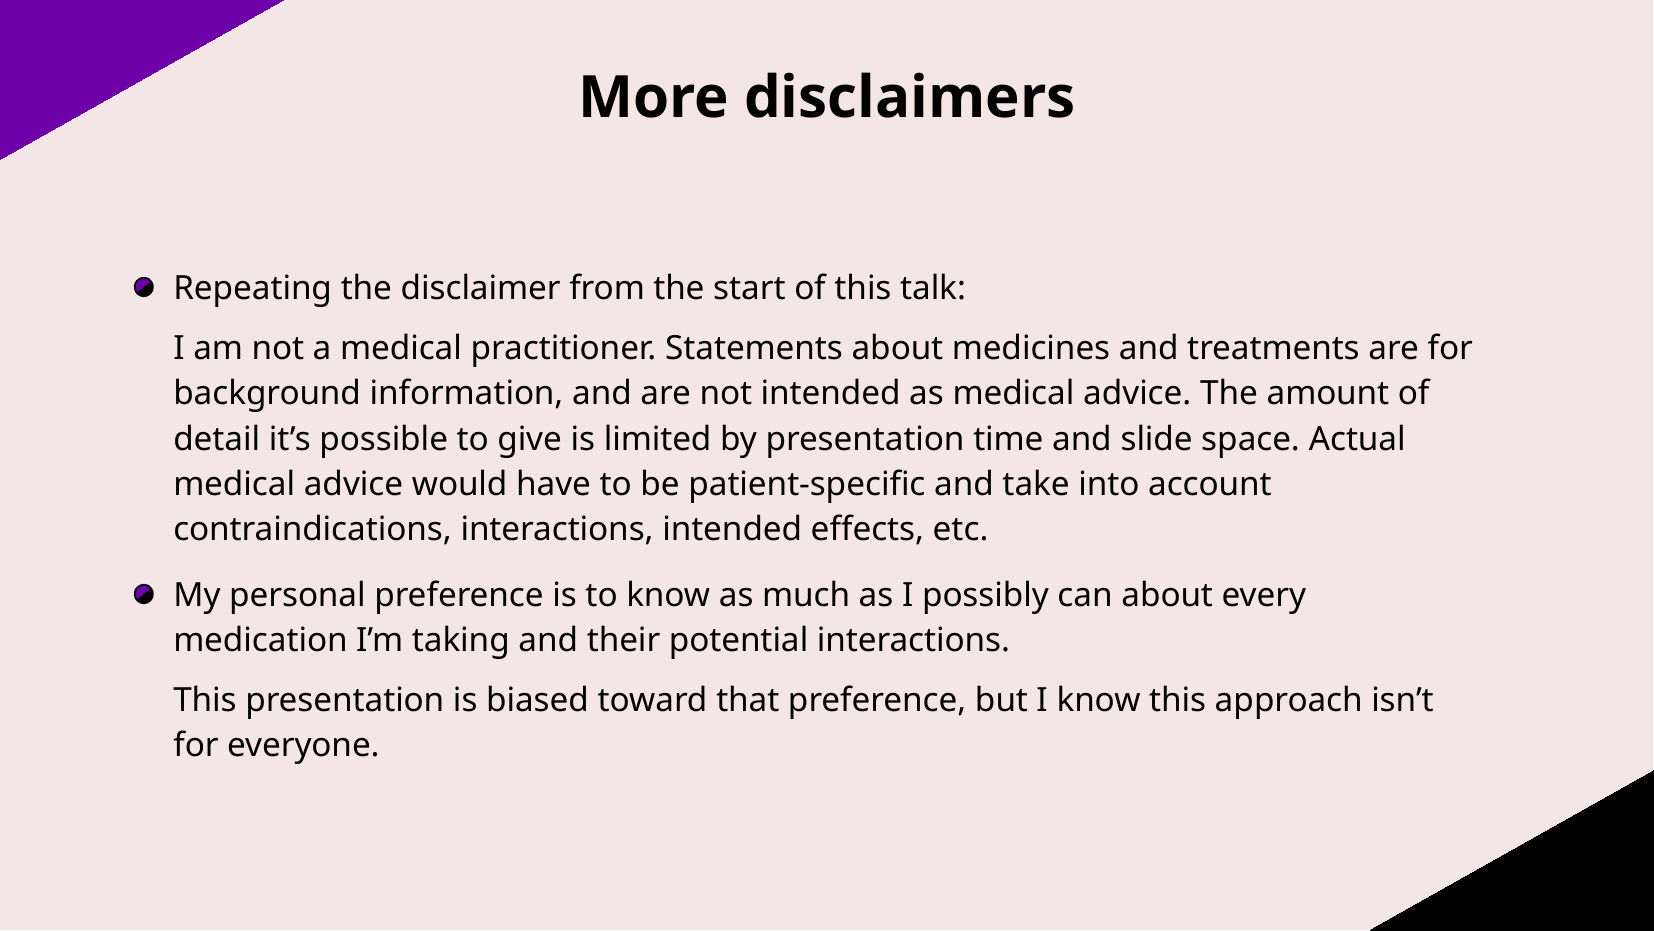

# More disclaimers
Repeating the disclaimer from the start of this talk:
I am not a medical practitioner. Statements about medicines and treatments are for background information, and are not intended as medical advice. The amount of detail it’s possible to give is limited by presentation time and slide space. Actual medical advice would have to be patient-specific and take into account contraindications, interactions, intended effects, etc.
My personal preference is to know as much as I possibly can about every medication I’m taking and their potential interactions.
This presentation is biased toward that preference, but I know this approach isn’t for everyone.